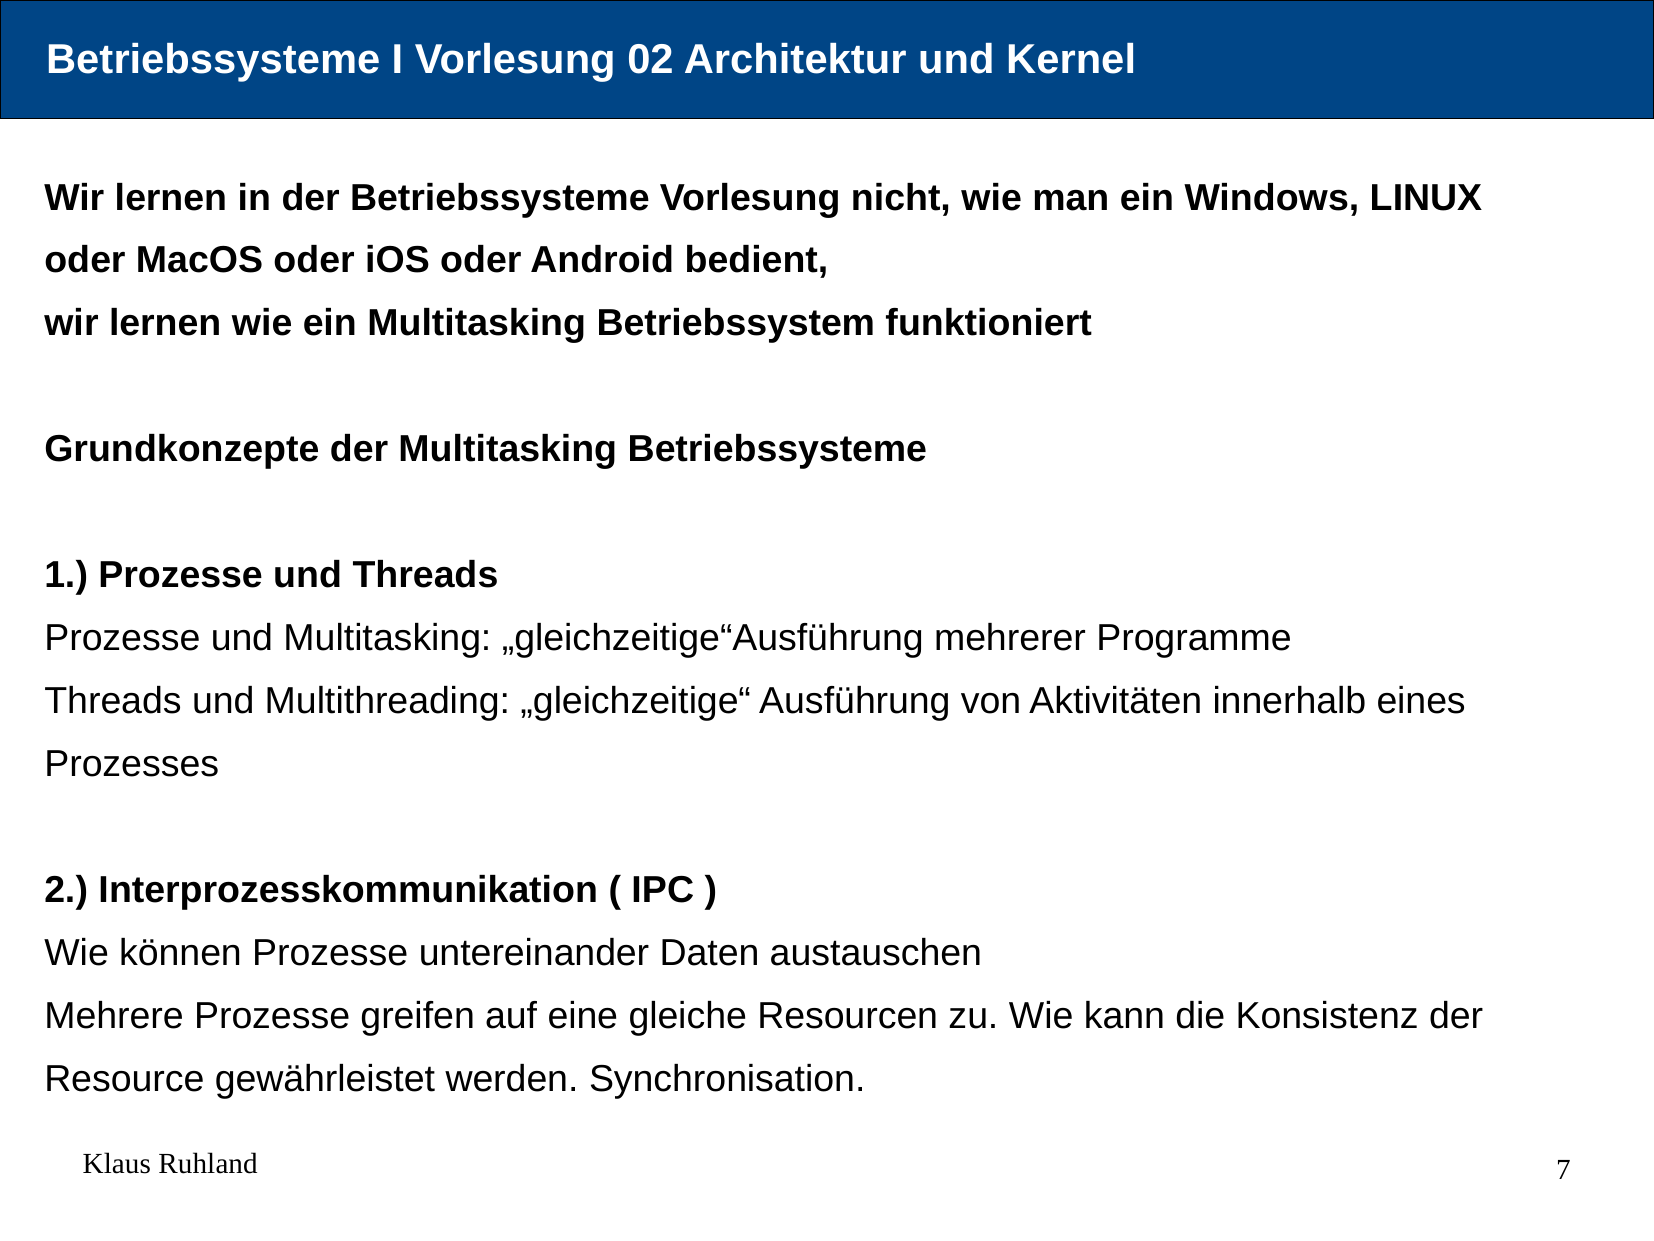

Wir lernen in der Betriebssysteme Vorlesung nicht, wie man ein Windows, LINUX oder MacOS oder iOS oder Android bedient,
wir lernen wie ein Multitasking Betriebssystem funktioniert
Grundkonzepte der Multitasking Betriebssysteme
1.) Prozesse und Threads
Prozesse und Multitasking: „gleichzeitige“Ausführung mehrerer Programme
Threads und Multithreading: „gleichzeitige“ Ausführung von Aktivitäten innerhalb eines Prozesses
2.) Interprozesskommunikation ( IPC )
Wie können Prozesse untereinander Daten austauschen
Mehrere Prozesse greifen auf eine gleiche Resourcen zu. Wie kann die Konsistenz der Resource gewährleistet werden. Synchronisation.
7